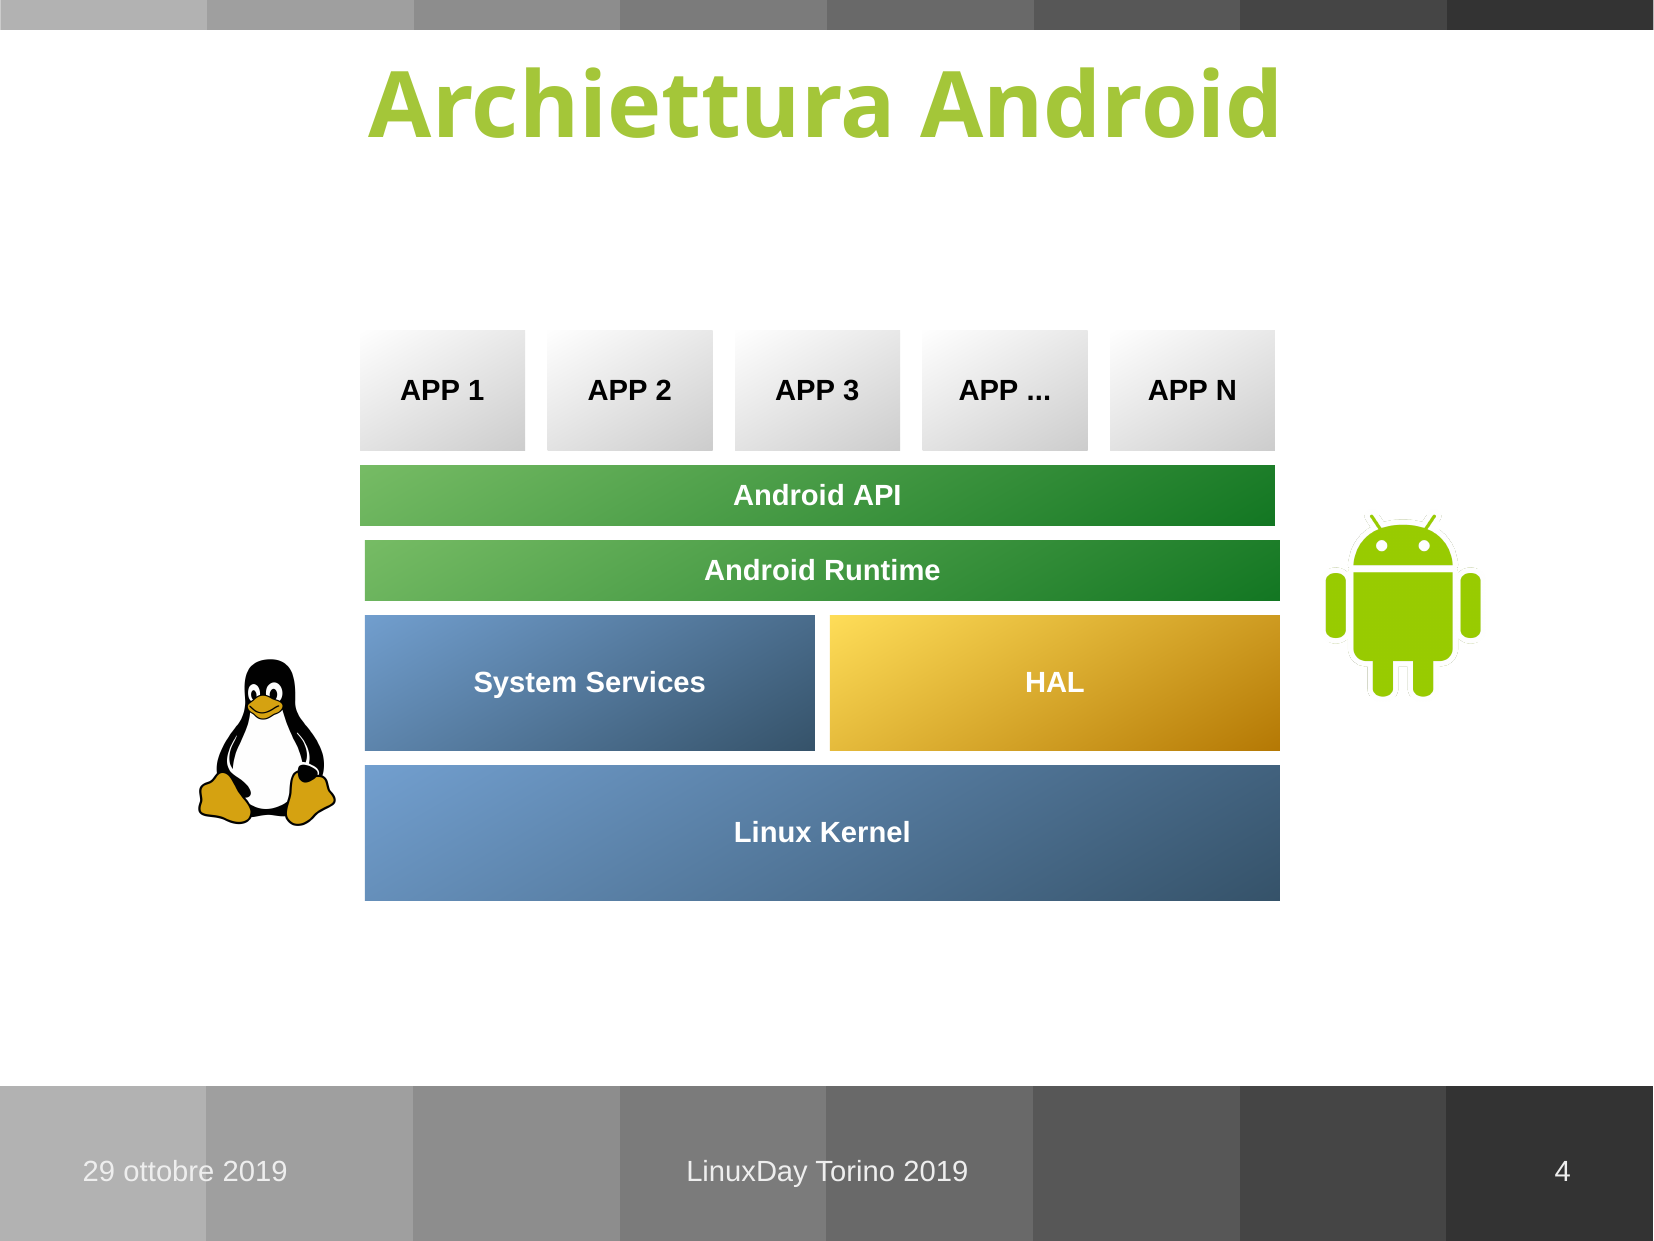

# Archiettura Android
APP 1
APP 2
APP 3
APP ...
APP N
Android API
Android Runtime
System Services
HAL
Linux Kernel
29 ottobre 2019
LinuxDay Torino 2019
4